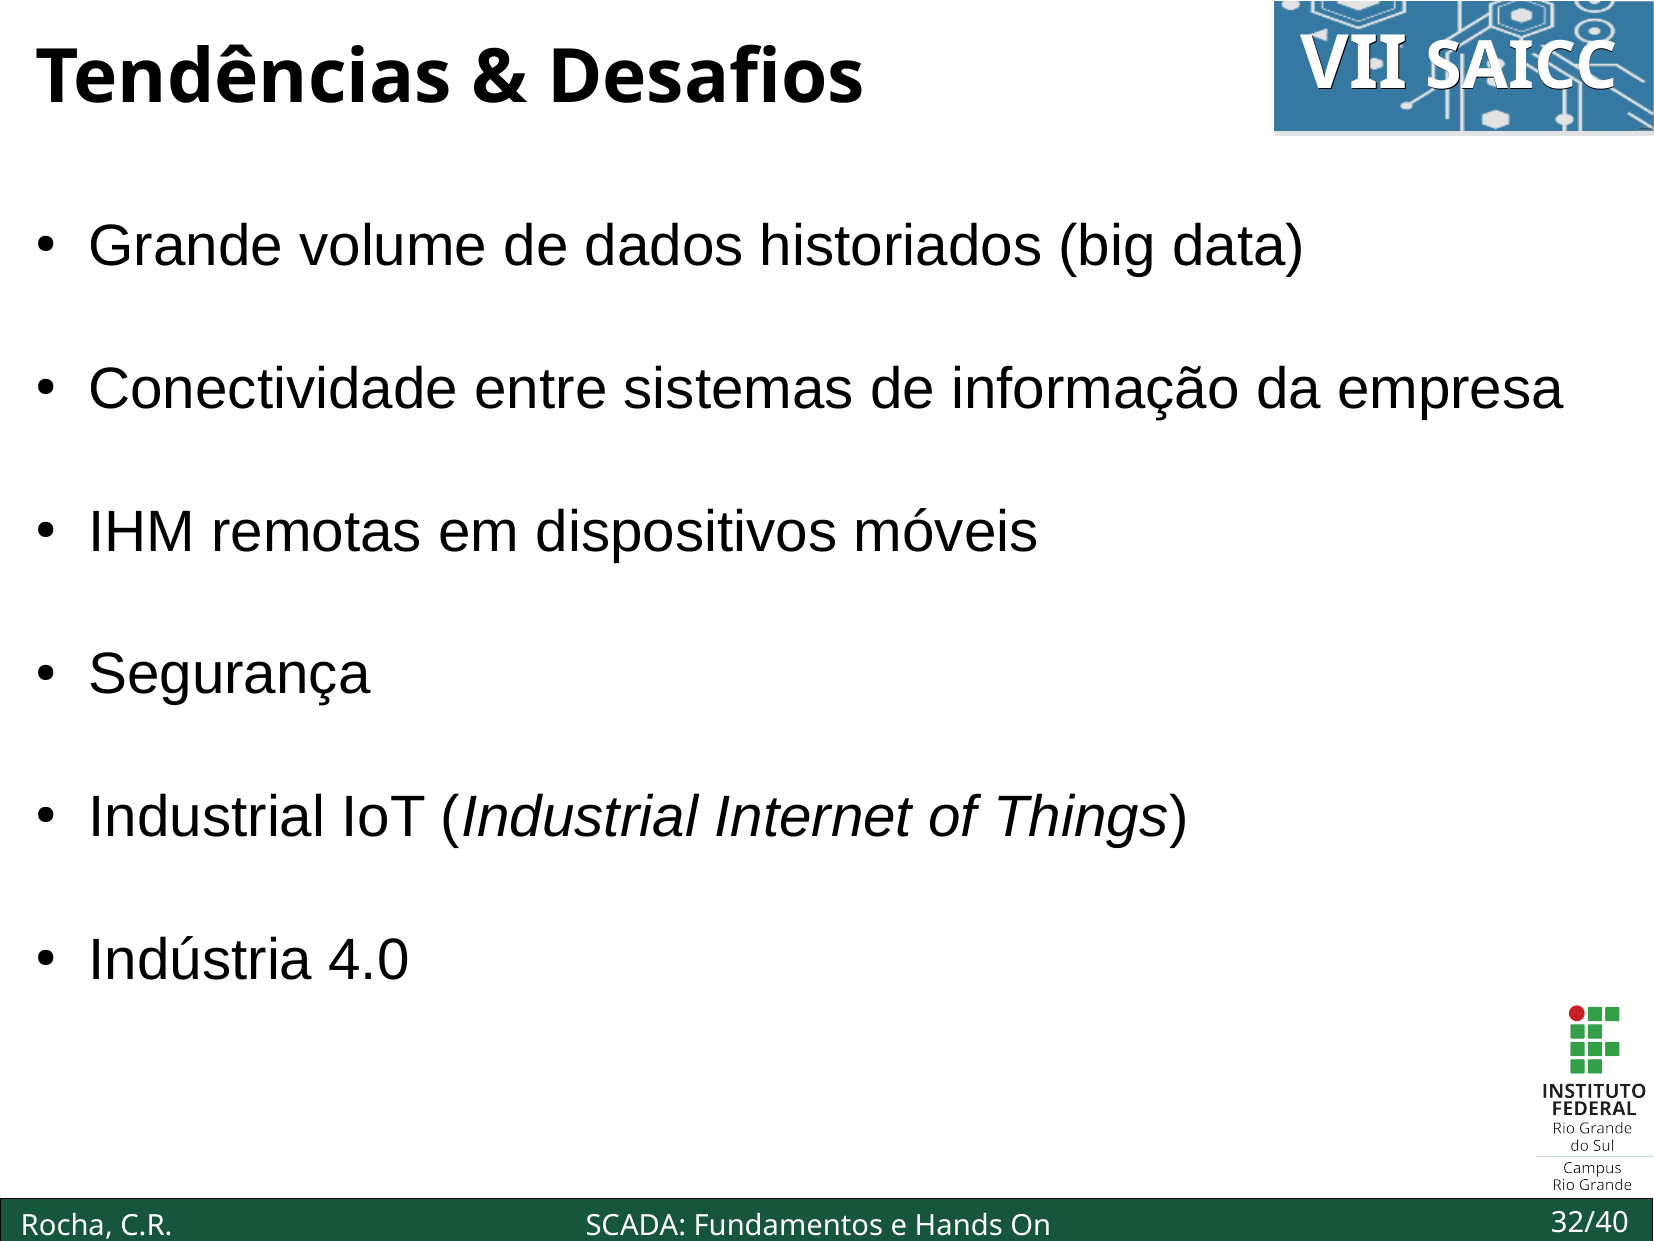

# Tendências & Desafios
Grande volume de dados historiados (big data)
Conectividade entre sistemas de informação da empresa
IHM remotas em dispositivos móveis
Segurança
Industrial IoT (Industrial Internet of Things)
Indústria 4.0